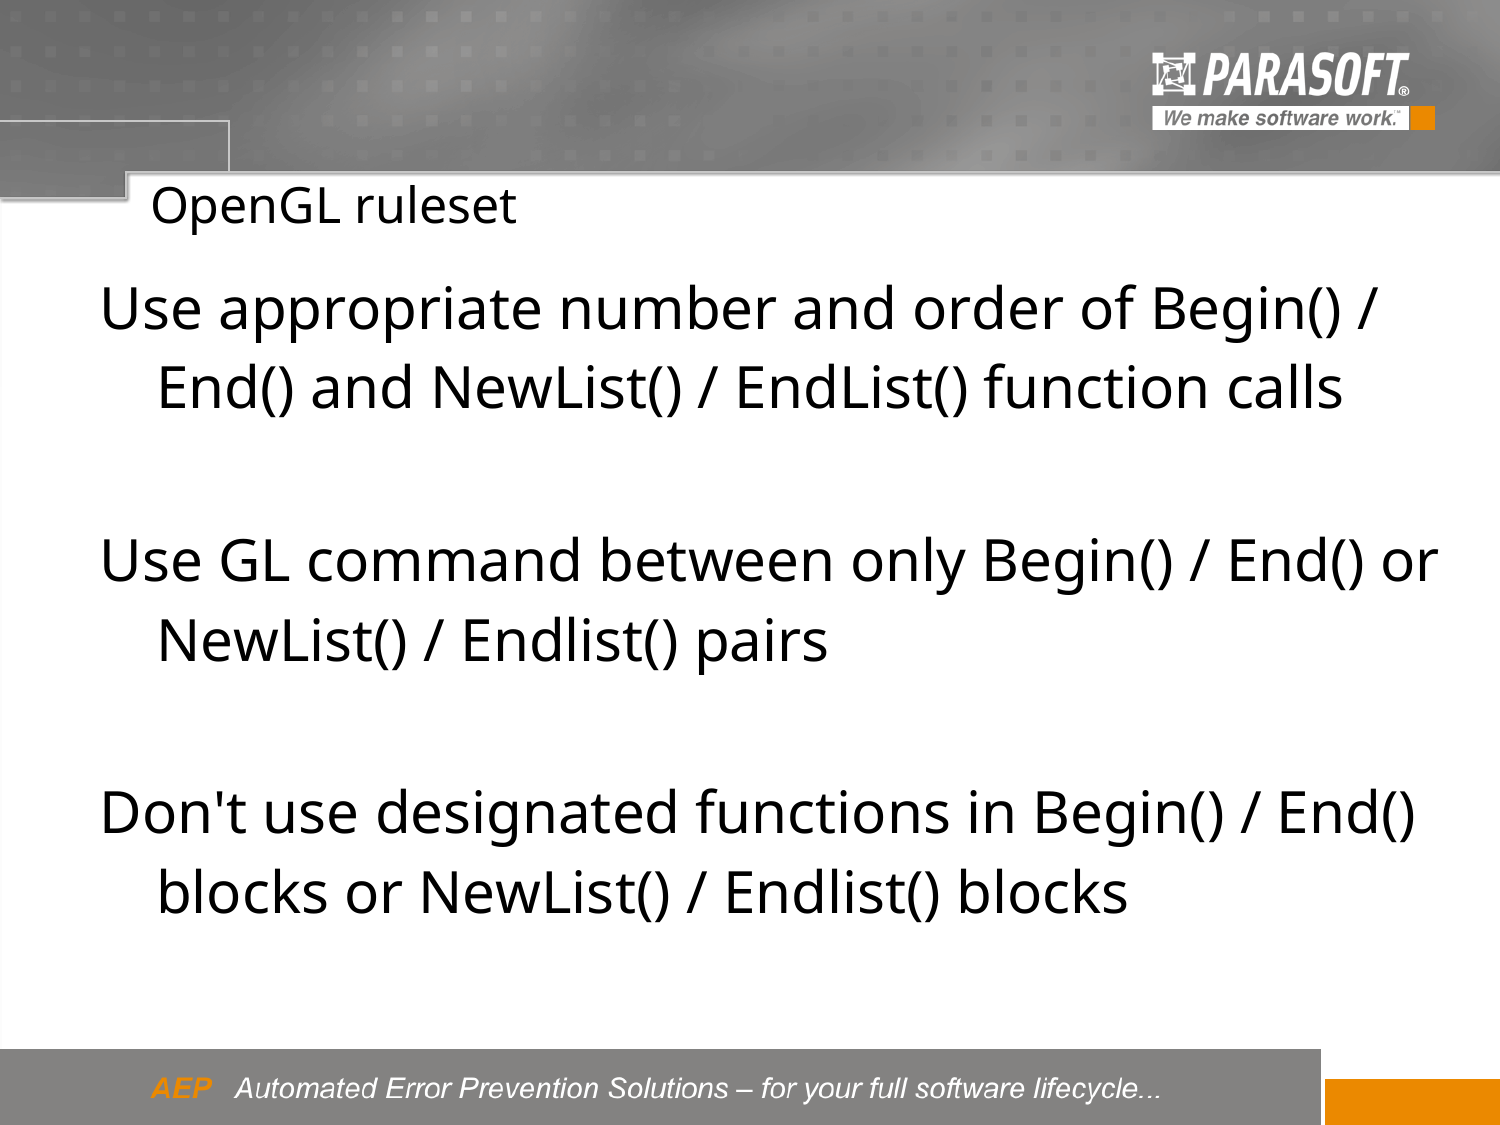

# OpenGL ruleset
Use appropriate number and order of Begin() / End() and NewList() / EndList() function calls
Use GL command between only Begin() / End() or NewList() / Endlist() pairs
Don't use designated functions in Begin() / End() blocks or NewList() / Endlist() blocks